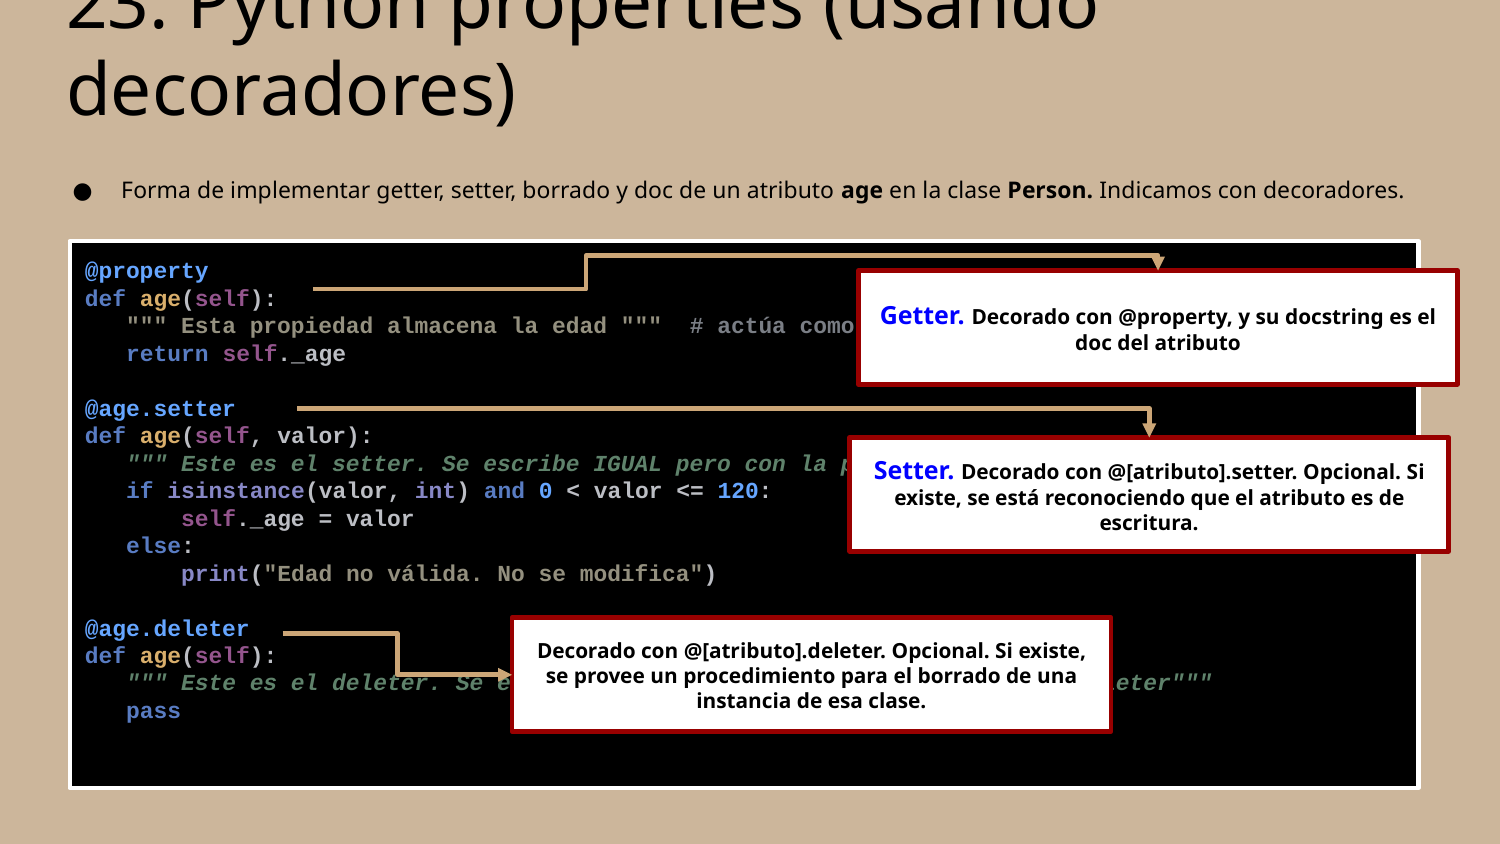

# 23. Python properties (usando decoradores)
Forma de implementar getter, setter, borrado y doc de un atributo age en la clase Person. Indicamos con decoradores.
@property
def age(self):
 """ Esta propiedad almacena la edad """ # actúa como doc de la propiedad
 return self._age
@age.setter
def age(self, valor):
 """ Este es el setter. Se escribe IGUAL pero con la propiedad @edad.setter"""
 if isinstance(valor, int) and 0 < valor <= 120:
 self._age = valor
 else:
 print("Edad no válida. No se modifica")
@age.deleter
def age(self):
 """ Este es el deleter. Se escribe IGUAL pero con la propiedad @edad.deleter"""
 pass
Getter. Decorado con @property, y su docstring es el doc del atributo
Setter. Decorado con @[atributo].setter. Opcional. Si existe, se está reconociendo que el atributo es de escritura.
Decorado con @[atributo].deleter. Opcional. Si existe, se provee un procedimiento para el borrado de una instancia de esa clase.